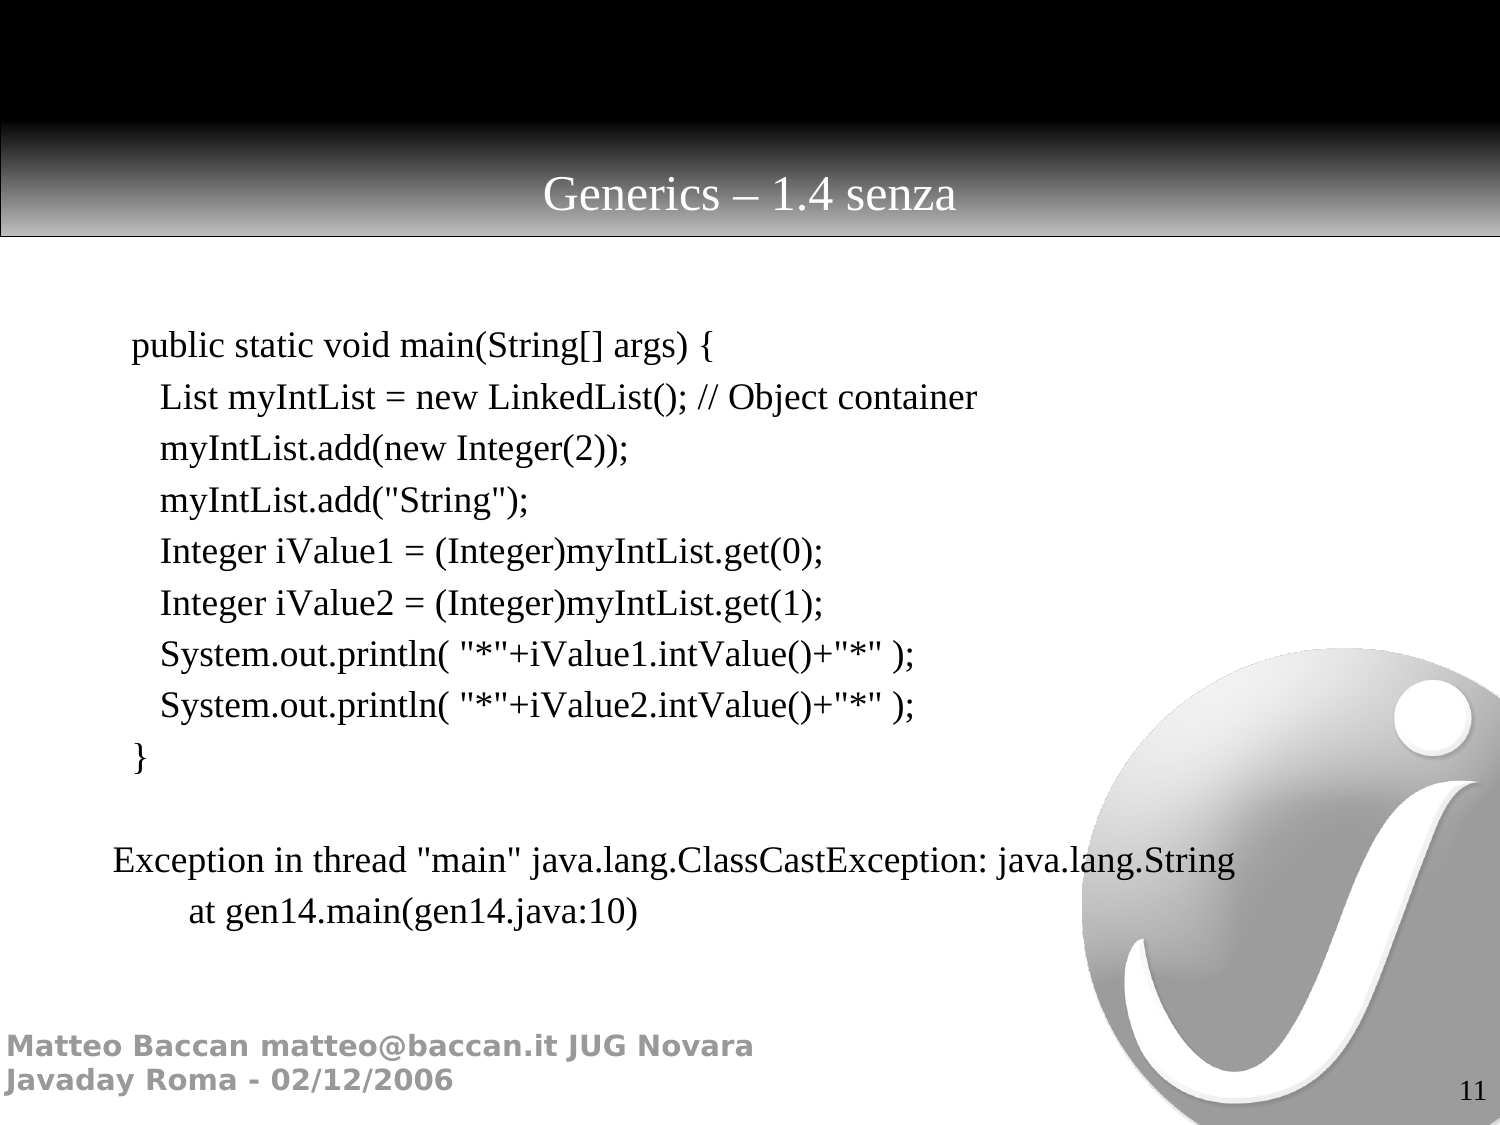

# Generics – 1.4 senza
 public static void main(String[] args) {
 List myIntList = new LinkedList(); // Object container
 myIntList.add(new Integer(2));
 myIntList.add("String");
 Integer iValue1 = (Integer)myIntList.get(0);
 Integer iValue2 = (Integer)myIntList.get(1);
 System.out.println( "*"+iValue1.intValue()+"*" );
 System.out.println( "*"+iValue2.intValue()+"*" );
 }
Exception in thread "main" java.lang.ClassCastException: java.lang.String
 at gen14.main(gen14.java:10)